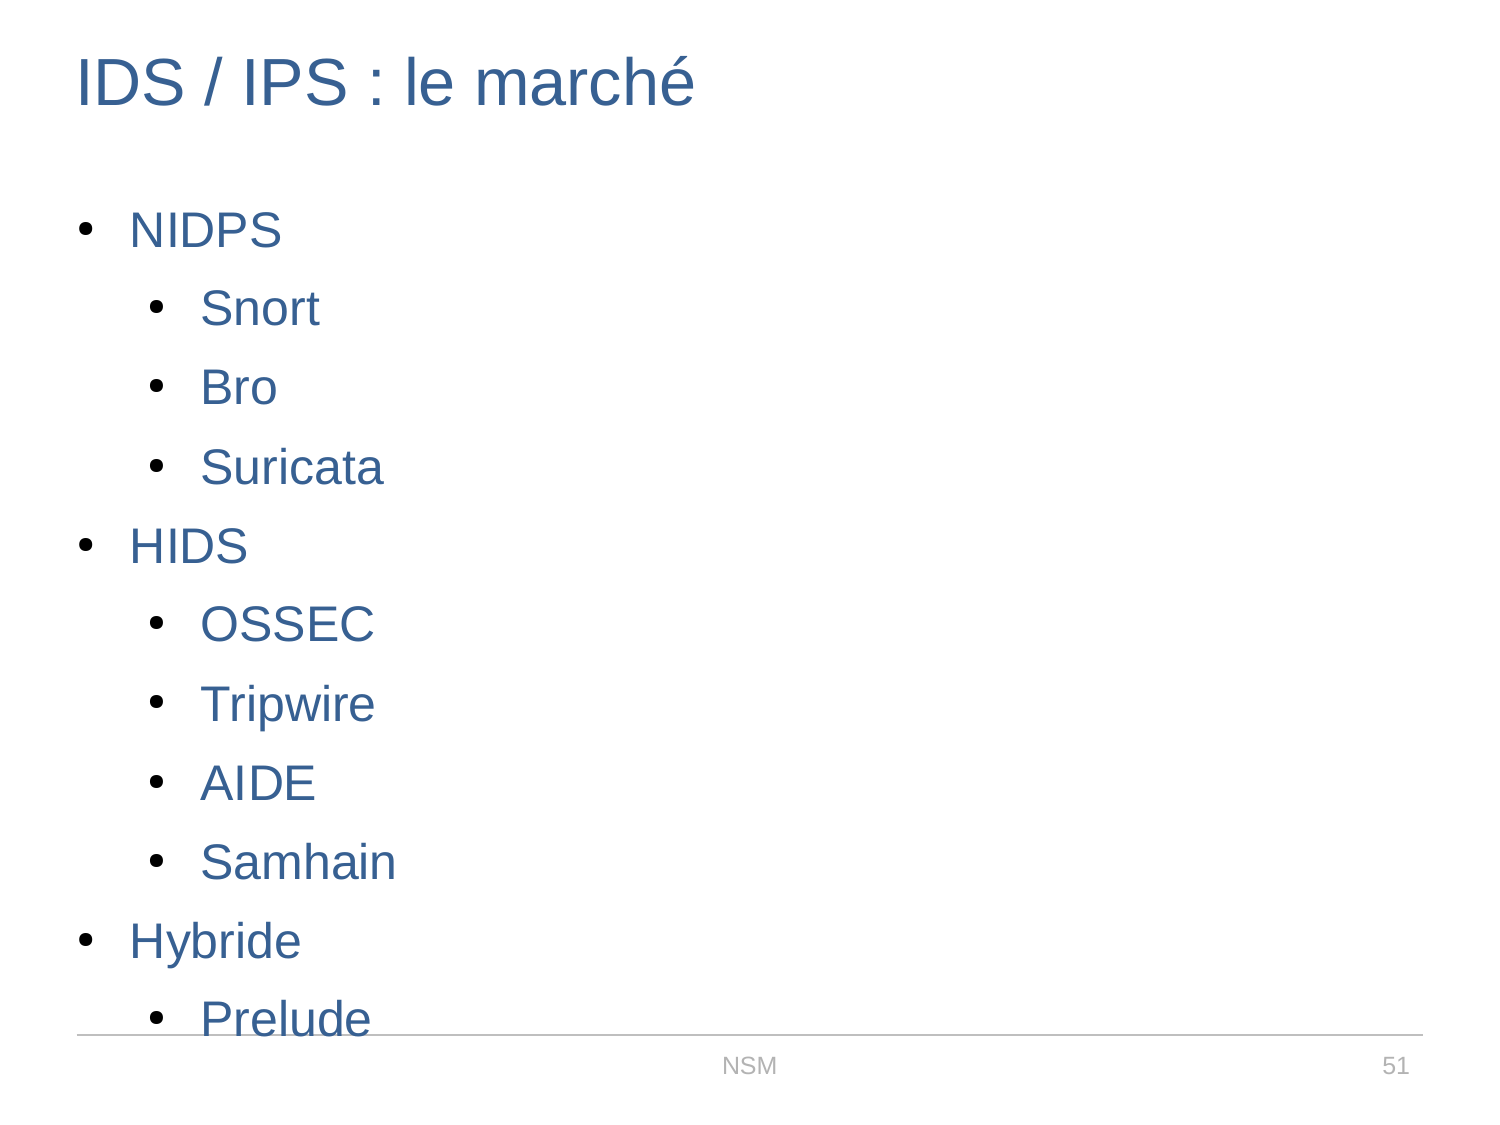

# IDS / IPS : le marché
NIDPS
Snort
Bro
Suricata
HIDS
OSSEC
Tripwire
AIDE
Samhain
Hybride
Prelude
Your footer here
51